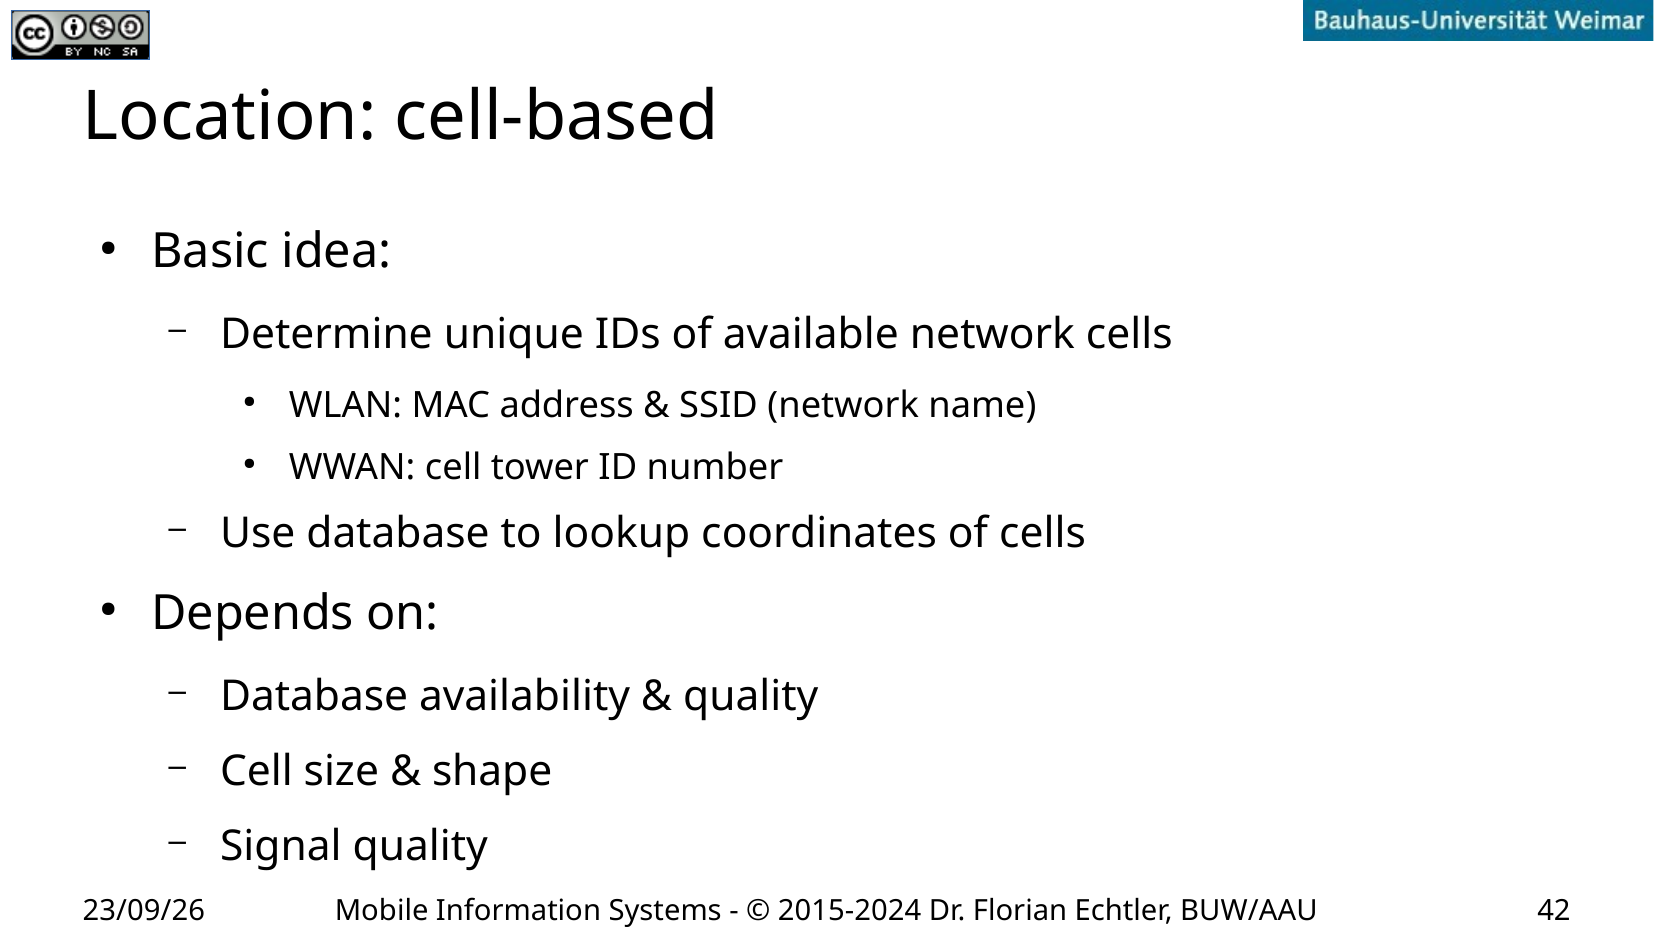

# Location: cell-based
Basic idea:
Determine unique IDs of available network cells
WLAN: MAC address & SSID (network name)
WWAN: cell tower ID number
Use database to lookup coordinates of cells
Depends on:
Database availability & quality
Cell size & shape
Signal quality
Mobile Information Systems - © 2015-2024 Dr. Florian Echtler, BUW/AAU
42